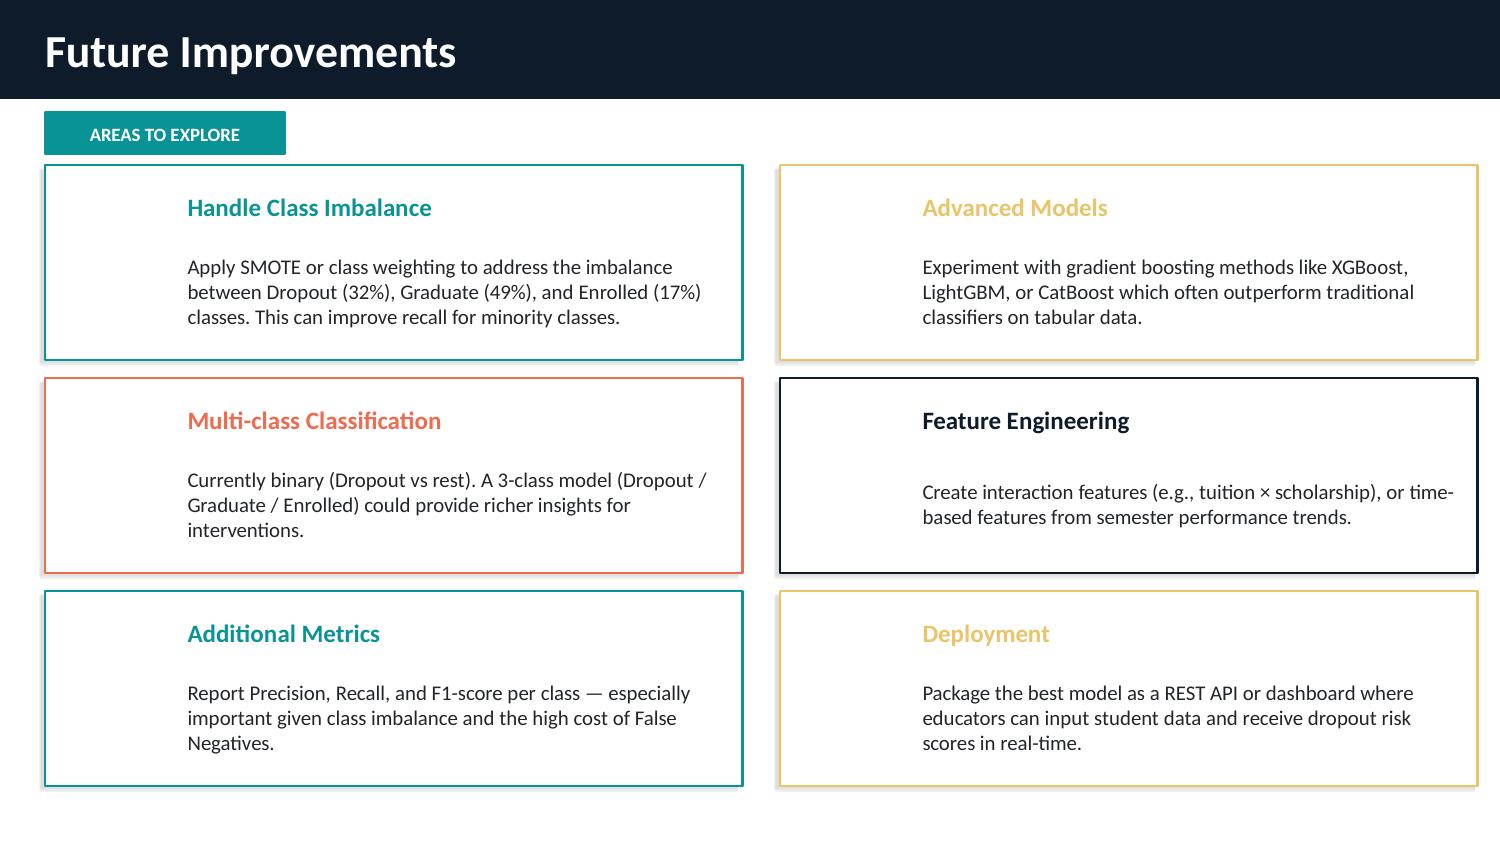

Future Improvements
AREAS TO EXPLORE
Handle Class Imbalance
Advanced Models
Apply SMOTE or class weighting to address the imbalance between Dropout (32%), Graduate (49%), and Enrolled (17%) classes. This can improve recall for minority classes.
Experiment with gradient boosting methods like XGBoost, LightGBM, or CatBoost which often outperform traditional classifiers on tabular data.
Multi-class Classification
Feature Engineering
Currently binary (Dropout vs rest). A 3-class model (Dropout / Graduate / Enrolled) could provide richer insights for interventions.
Create interaction features (e.g., tuition × scholarship), or time-based features from semester performance trends.
Additional Metrics
Deployment
Report Precision, Recall, and F1-score per class — especially important given class imbalance and the high cost of False Negatives.
Package the best model as a REST API or dashboard where educators can input student data and receive dropout risk scores in real-time.